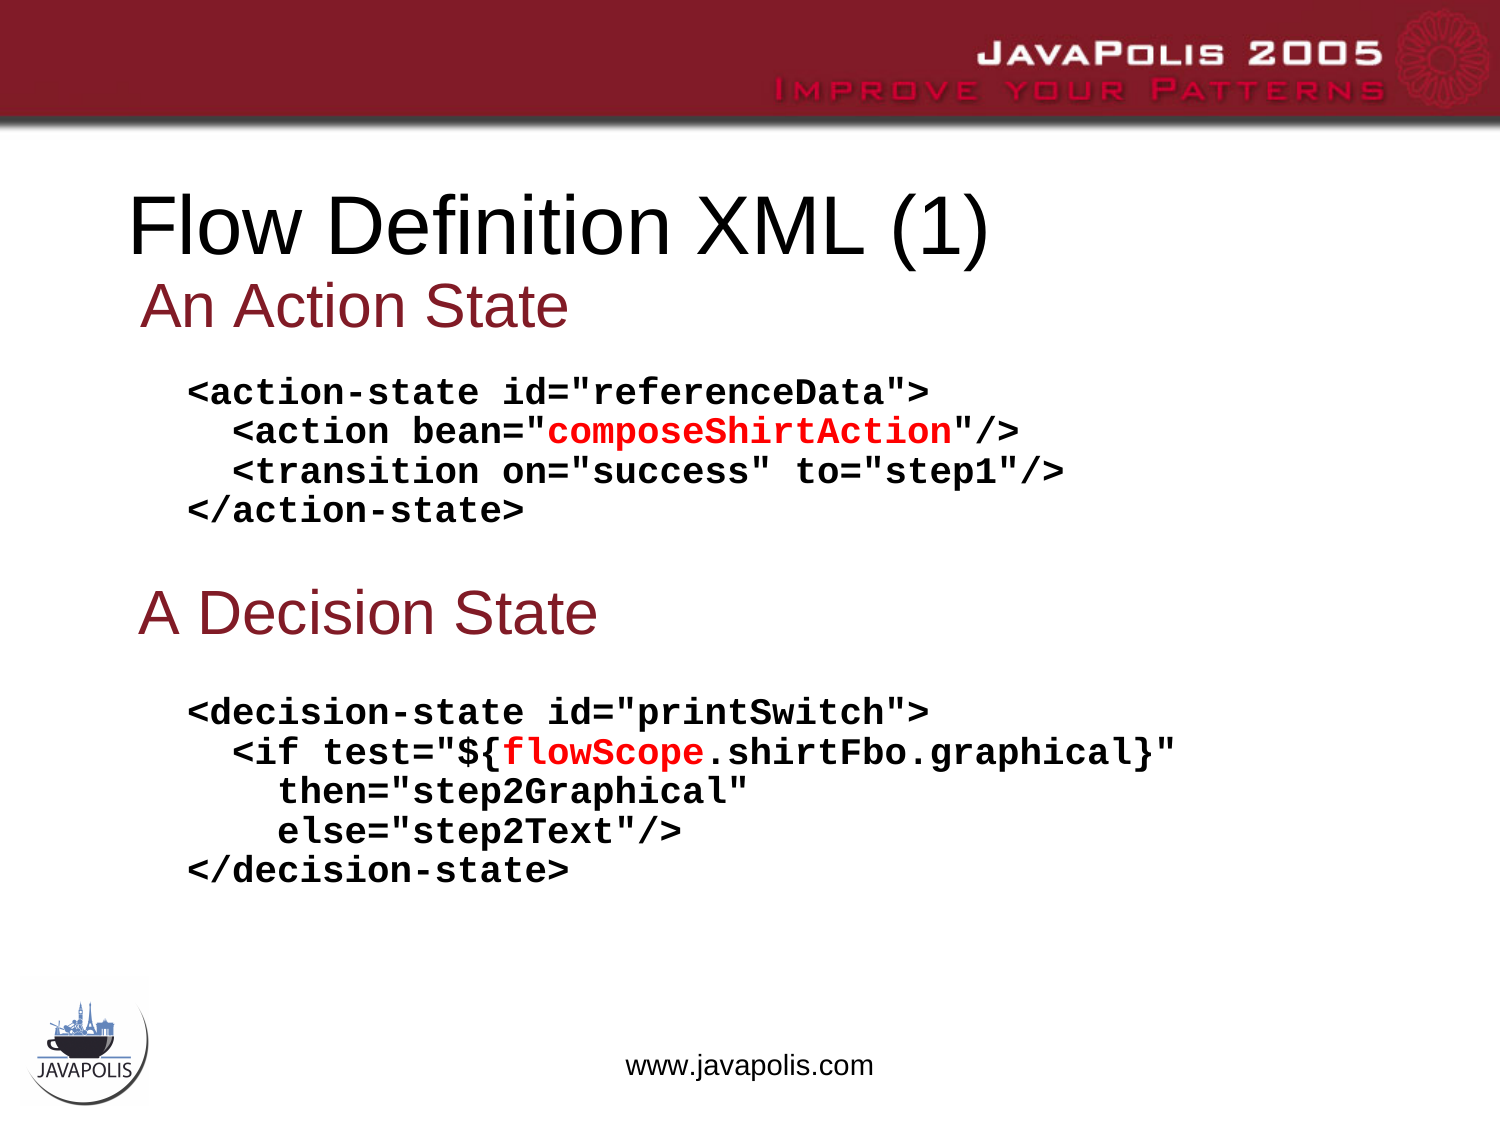

# Flow Definition XML (1)
An Action State
<action-state id="referenceData">
 <action bean="composeShirtAction"/>
 <transition on="success" to="step1"/>
</action-state>
A Decision State
<decision-state id="printSwitch">
 <if test="${flowScope.shirtFbo.graphical}"
 then="step2Graphical"
 else="step2Text"/>
</decision-state>